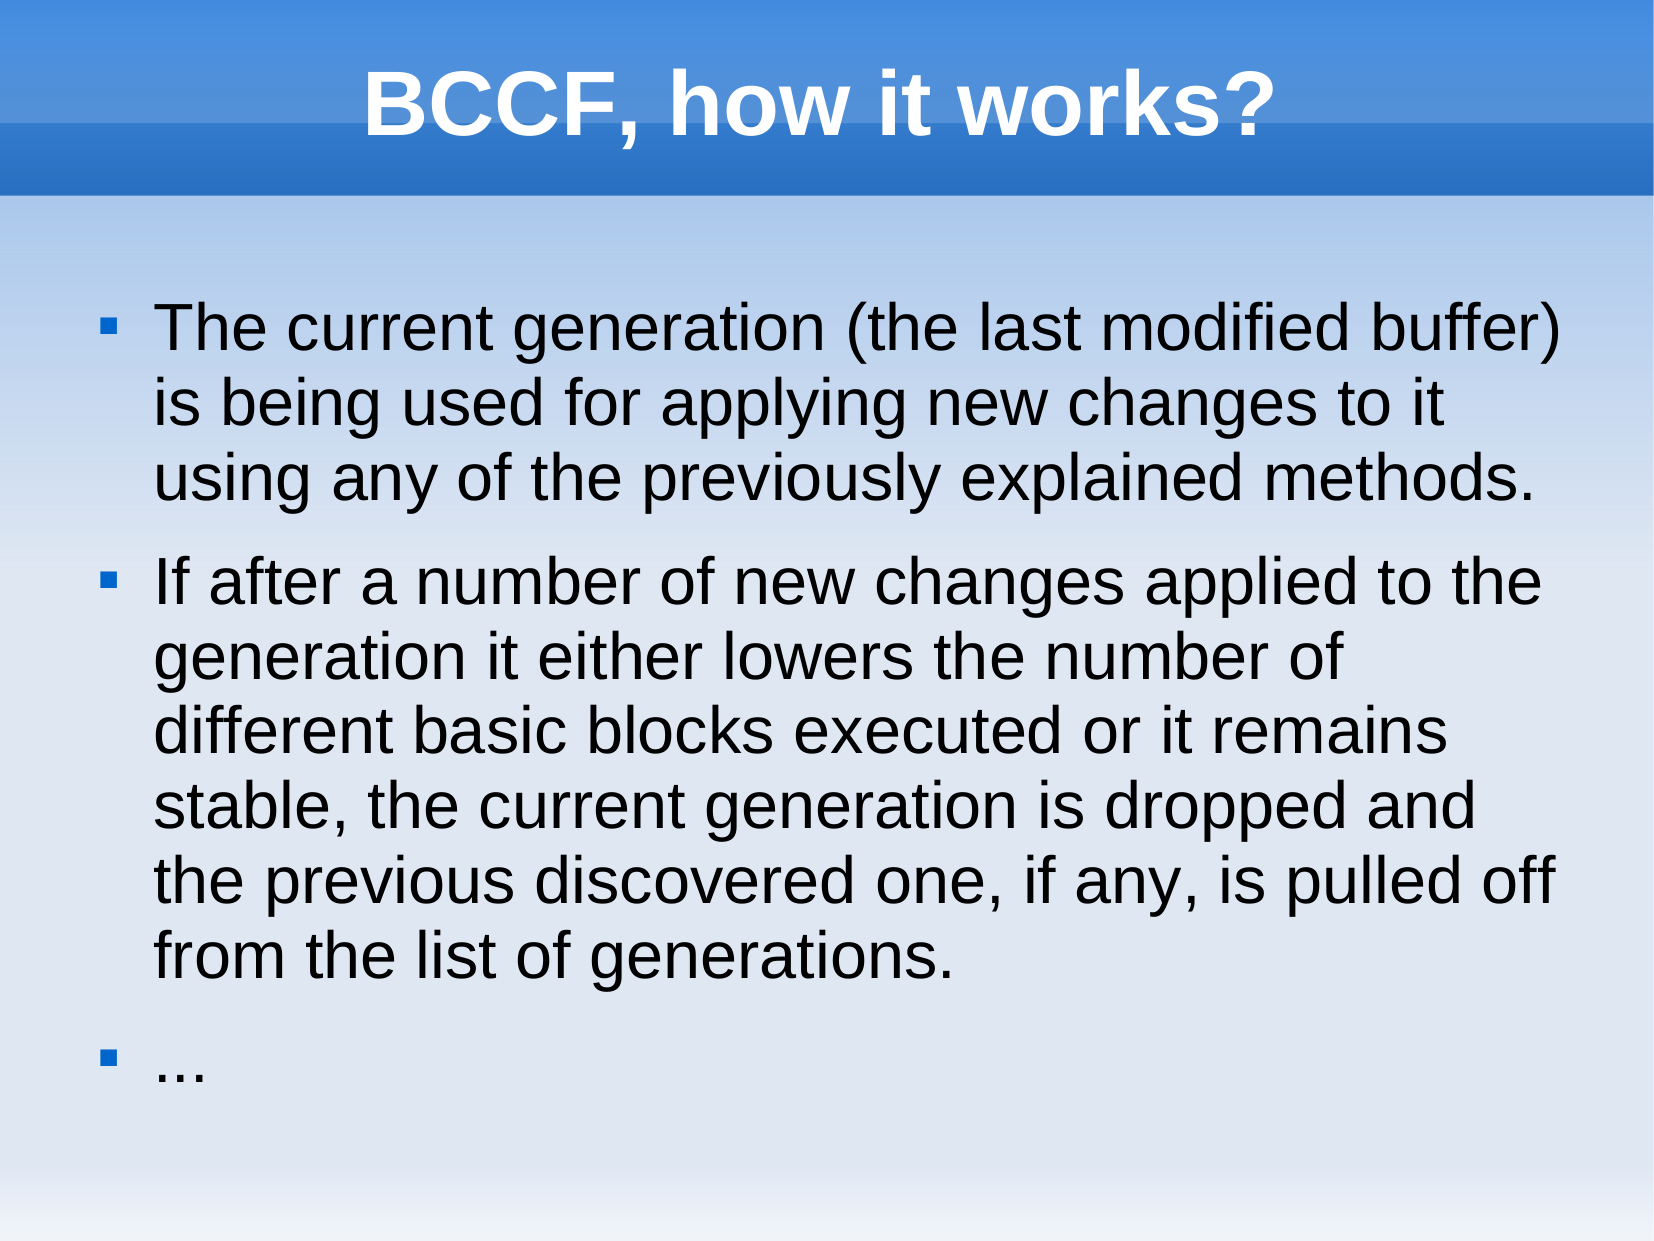

# BCCF, how it works?
The current generation (the last modified buffer) is being used for applying new changes to it using any of the previously explained methods.
If after a number of new changes applied to the generation it either lowers the number of different basic blocks executed or it remains stable, the current generation is dropped and the previous discovered one, if any, is pulled off from the list of generations.
...